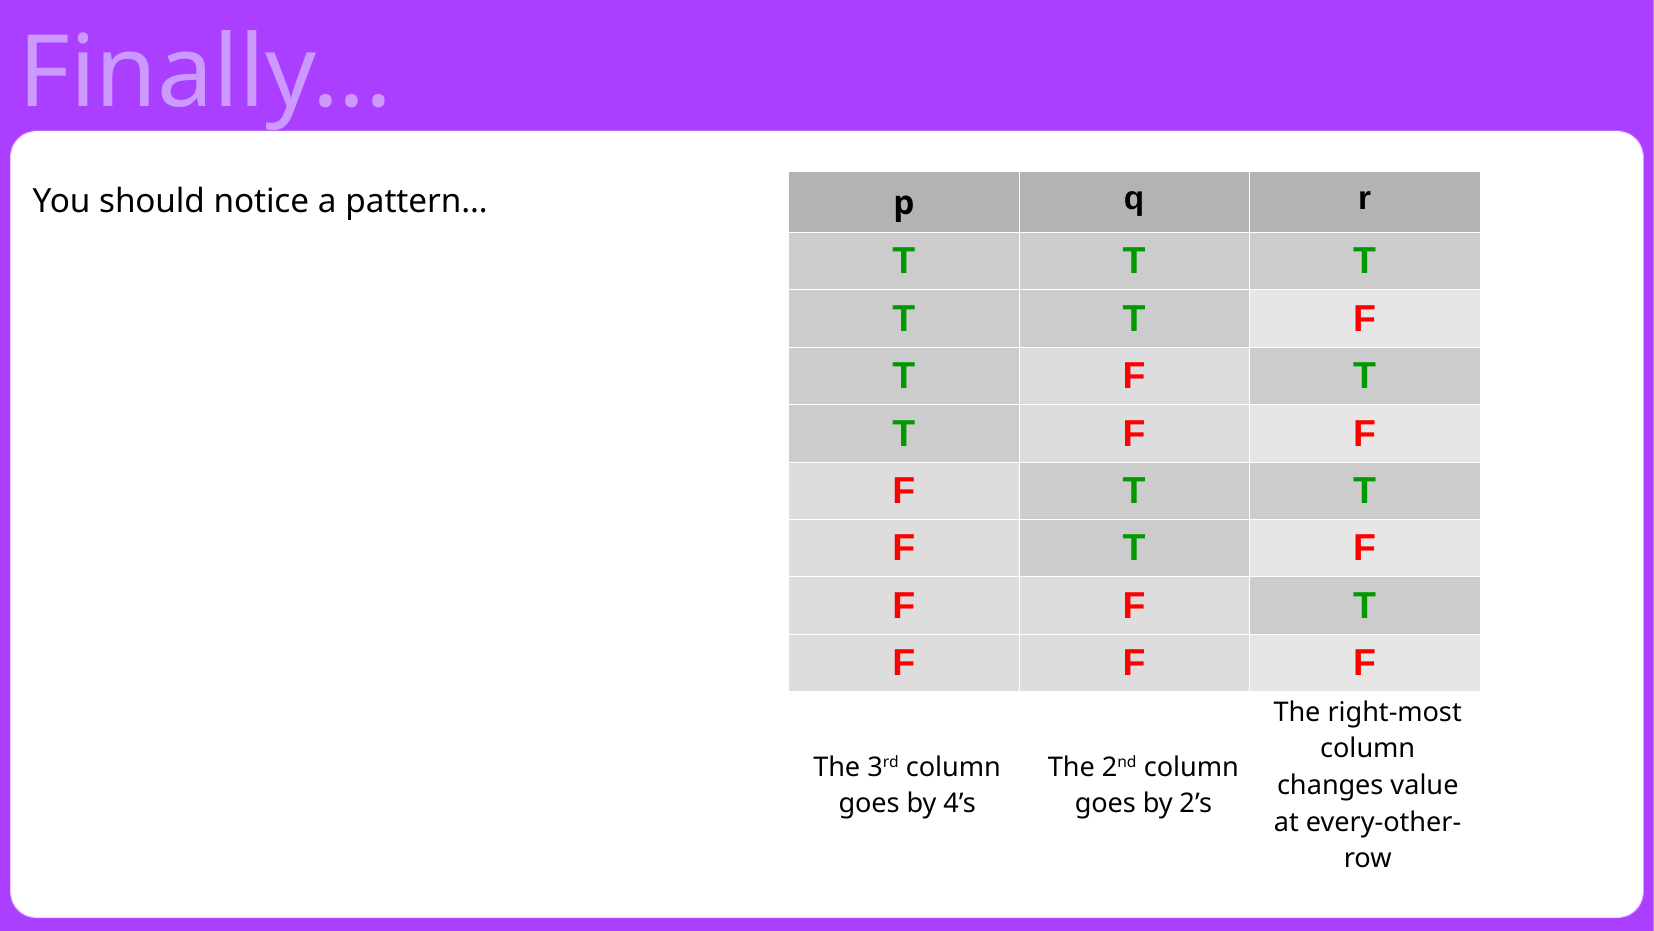

# Finally...
| p | q | r |
| --- | --- | --- |
| T | T | T |
| T | T | F |
| T | F | T |
| T | F | F |
| F | T | T |
| F | T | F |
| F | F | T |
| F | F | F |
You should notice a pattern…
The right-most column changes value at every-other-row
The 2nd column goes by 2’s
The 3rd column goes by 4’s